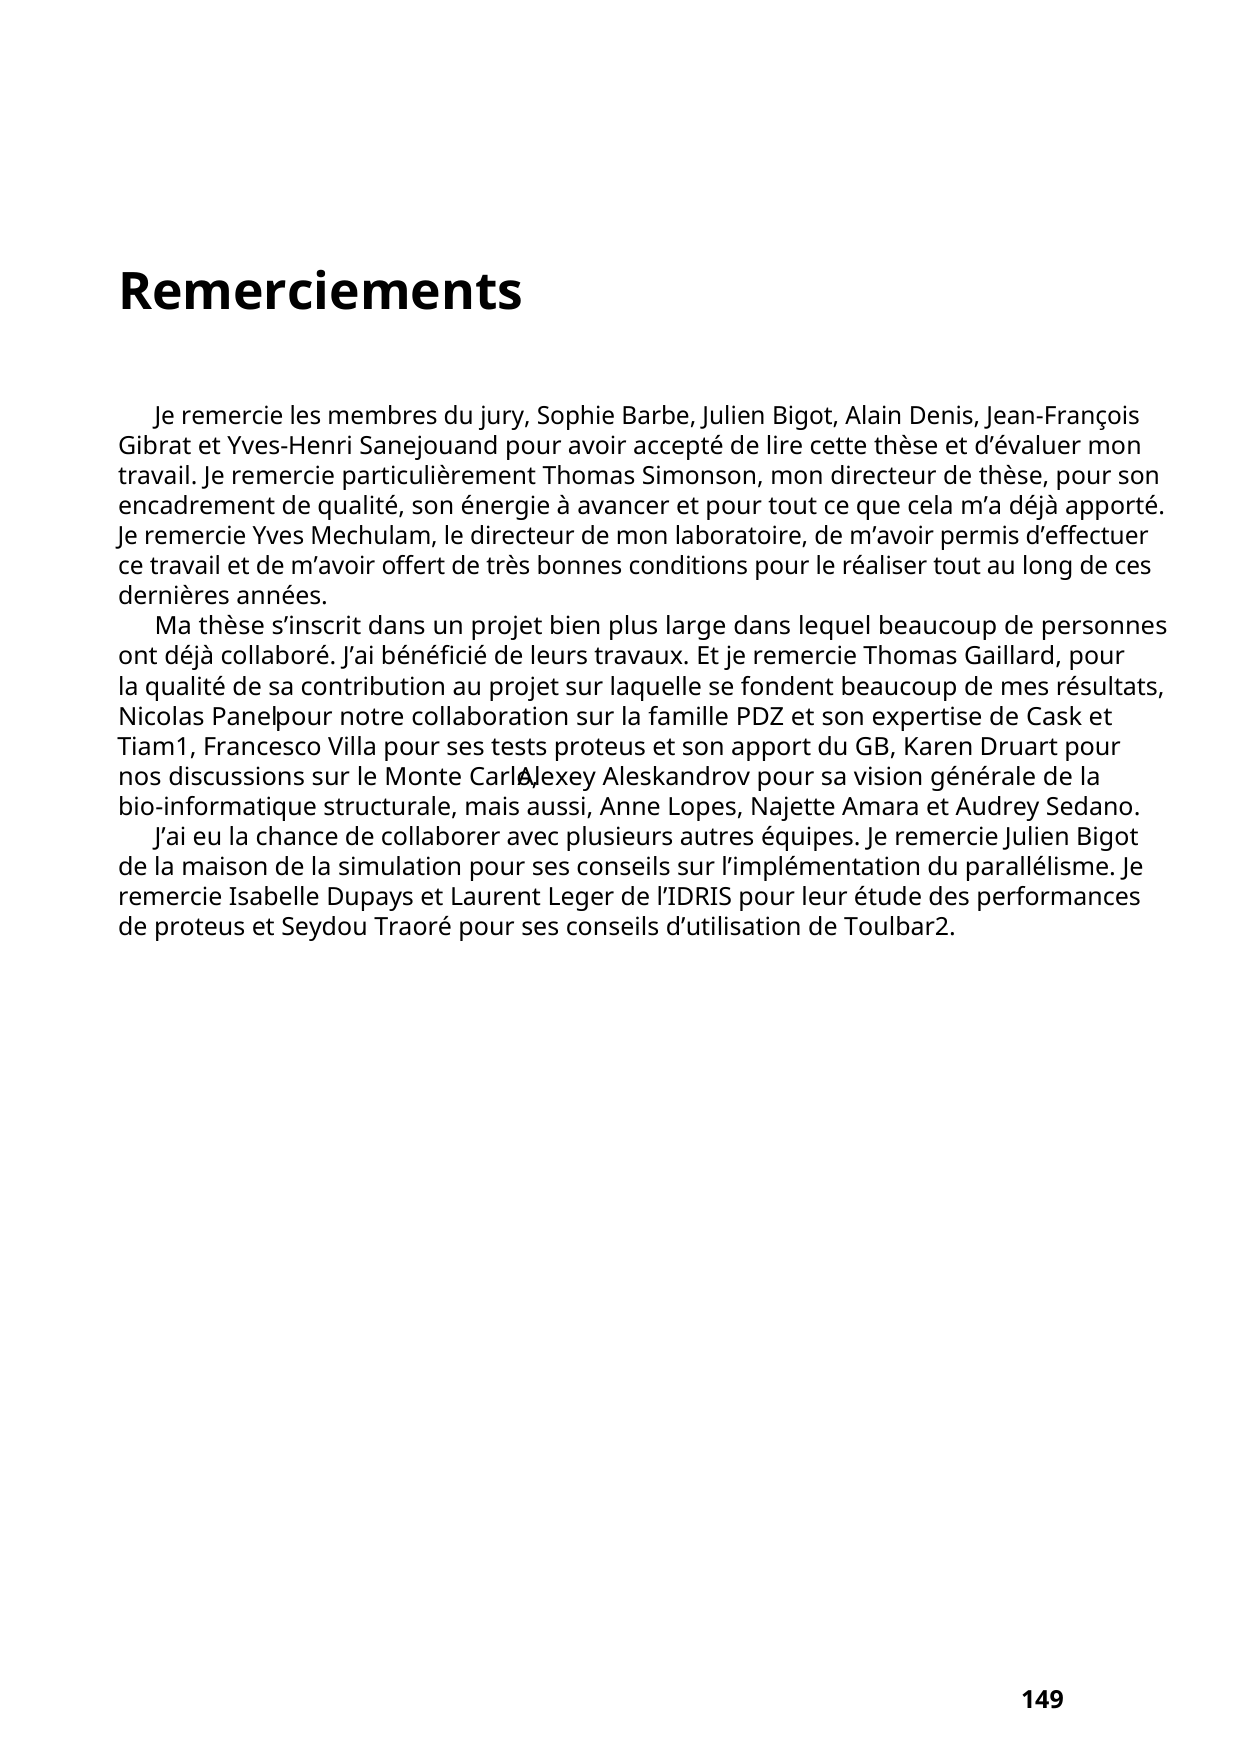

Remerciements
Je remercie les membres du jury, Sophie Barbe, Julien Bigot, Alain Denis, Jean-François
Gibrat et Yves-Henri Sanejouand pour avoir accepté de lire cette thèse et d’évaluer mon
travail. Je remercie particulièrement Thomas Simonson, mon directeur de thèse, pour son
encadrement de qualité, son énergie à avancer et pour tout ce que cela m’a déjà apporté.
Je remercie Yves Mechulam, le directeur de mon laboratoire, de m’avoir permis d’effectuer
ce travail et de m’avoir offert de très bonnes conditions pour le réaliser tout au long de ces
dernières années.
Ma thèse s’inscrit dans un projet bien plus large dans lequel beaucoup de personnes
ont déjà collaboré. J’ai bénéficié de leurs travaux. Et je remercie Thomas Gaillard, pour
la qualité de sa contribution au projet sur laquelle se fondent beaucoup de mes résultats,
Nicolas Panel
pour notre collaboration sur la famille PDZ et son expertise de Cask et
Tiam1, Francesco Villa pour ses tests proteus et son apport du GB, Karen Druart pour
nos discussions sur le Monte Carlo,
Alexey Aleskandrov pour sa vision générale de la
bio-informatique structurale, mais aussi, Anne Lopes, Najette Amara et Audrey Sedano.
J’ai eu la chance de collaborer avec plusieurs autres équipes. Je remercie Julien Bigot
de la maison de la simulation pour ses conseils sur l’implémentation du parallélisme. Je
remercie Isabelle Dupays et Laurent Leger de l’IDRIS pour leur étude des performances
de proteus et Seydou Traoré pour ses conseils d’utilisation de Toulbar2.
149